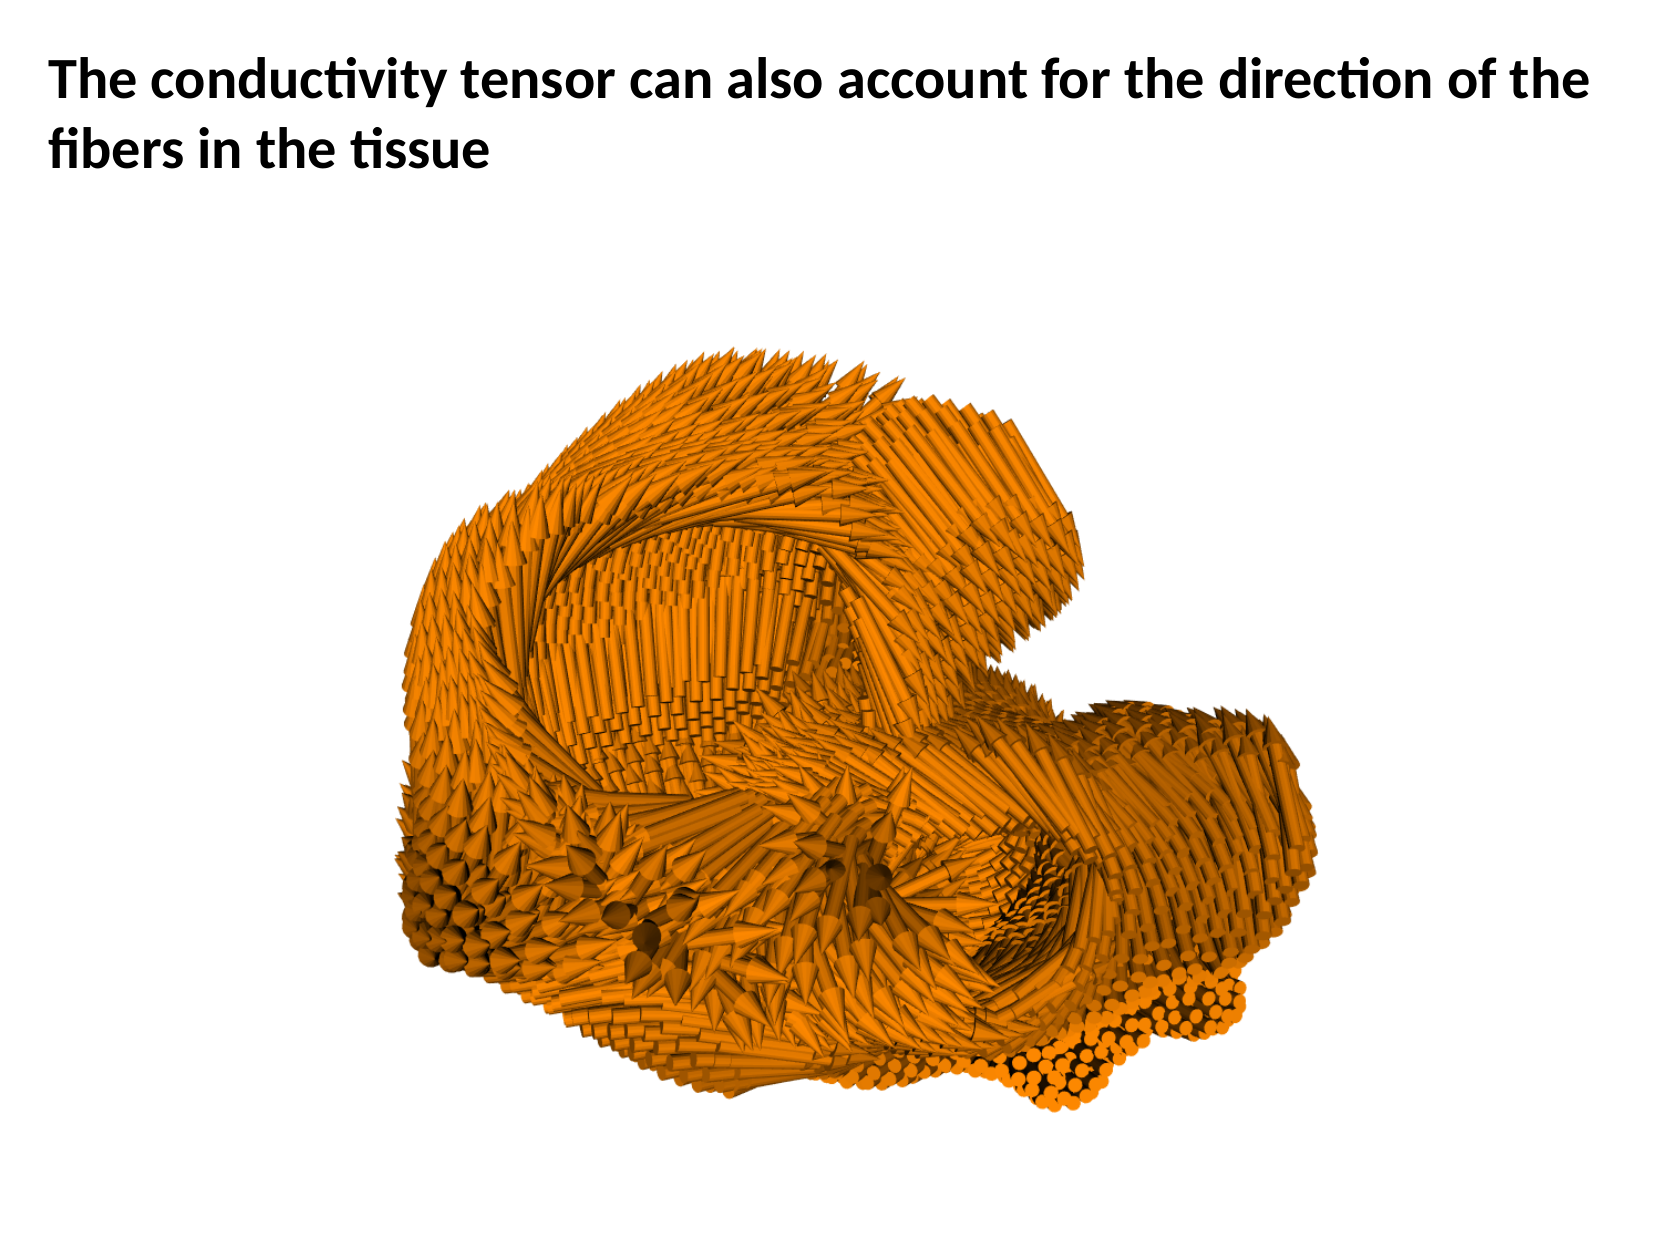

The conductivity tensor can also account for the direction of the fibers in the tissue